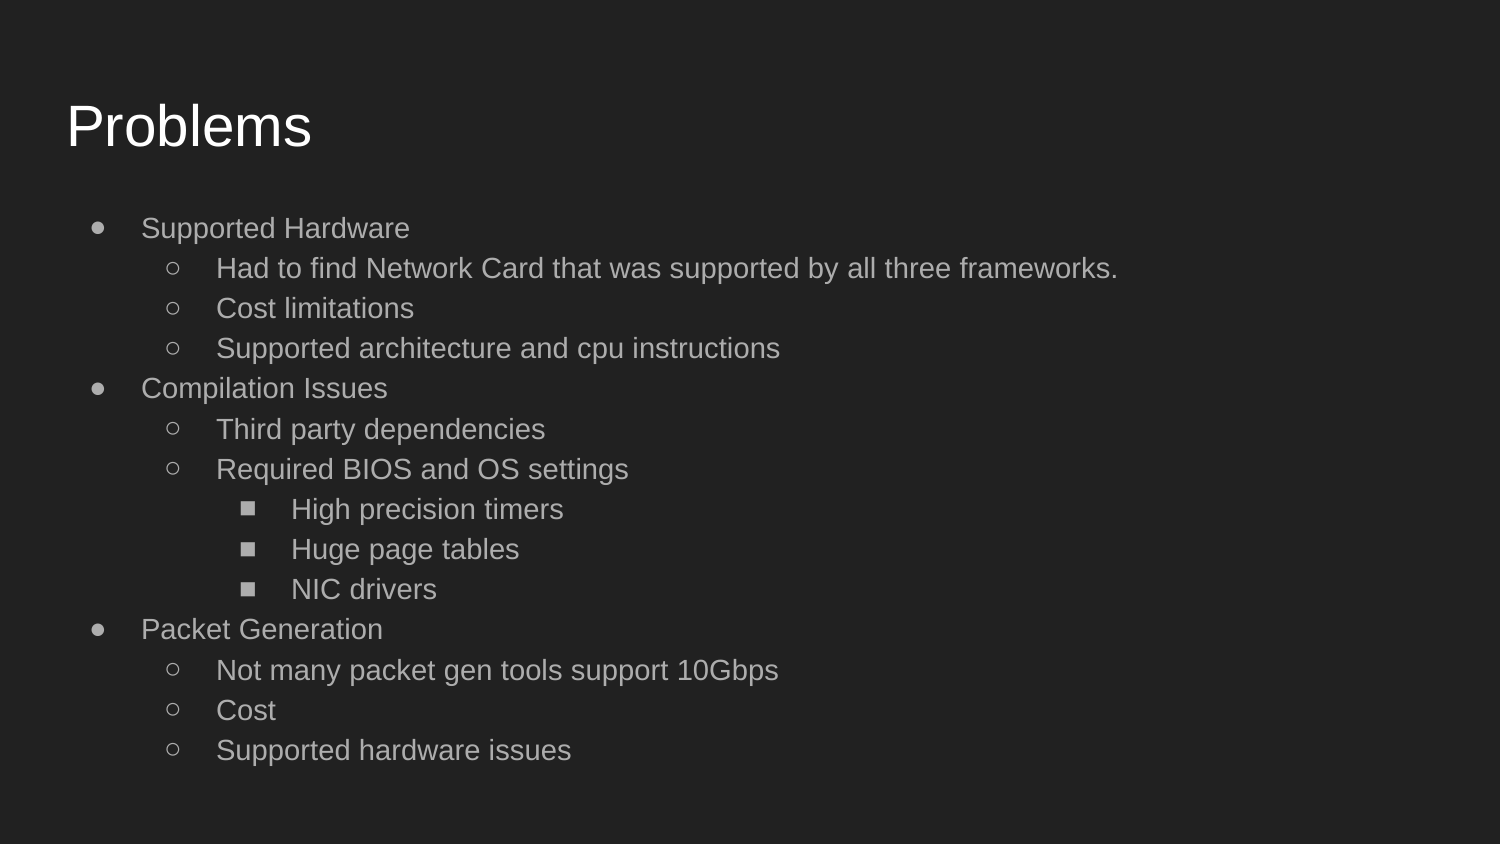

# Problems
Supported Hardware
Had to find Network Card that was supported by all three frameworks.
Cost limitations
Supported architecture and cpu instructions
Compilation Issues
Third party dependencies
Required BIOS and OS settings
High precision timers
Huge page tables
NIC drivers
Packet Generation
Not many packet gen tools support 10Gbps
Cost
Supported hardware issues